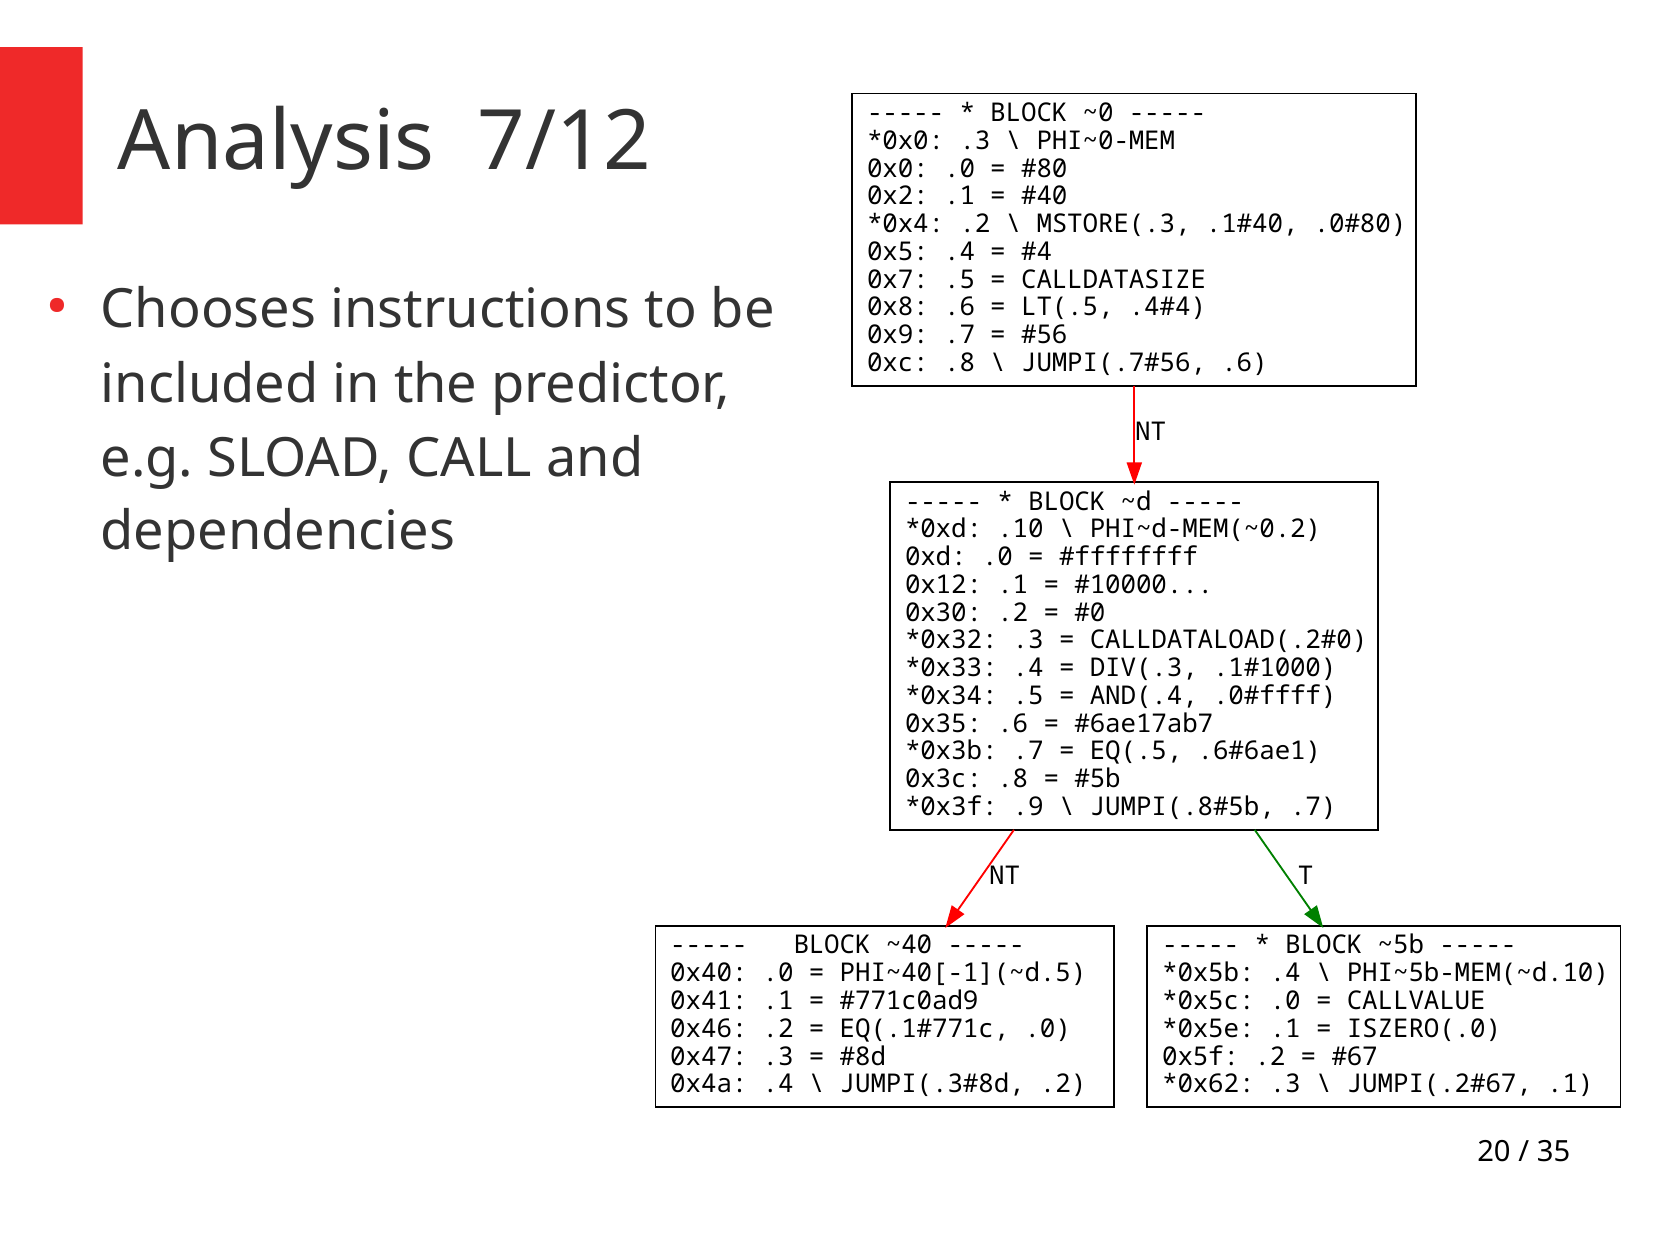

# Analysis 7/12
Chooses instructions to be included in the predictor, e.g. SLOAD, CALL and dependencies
20